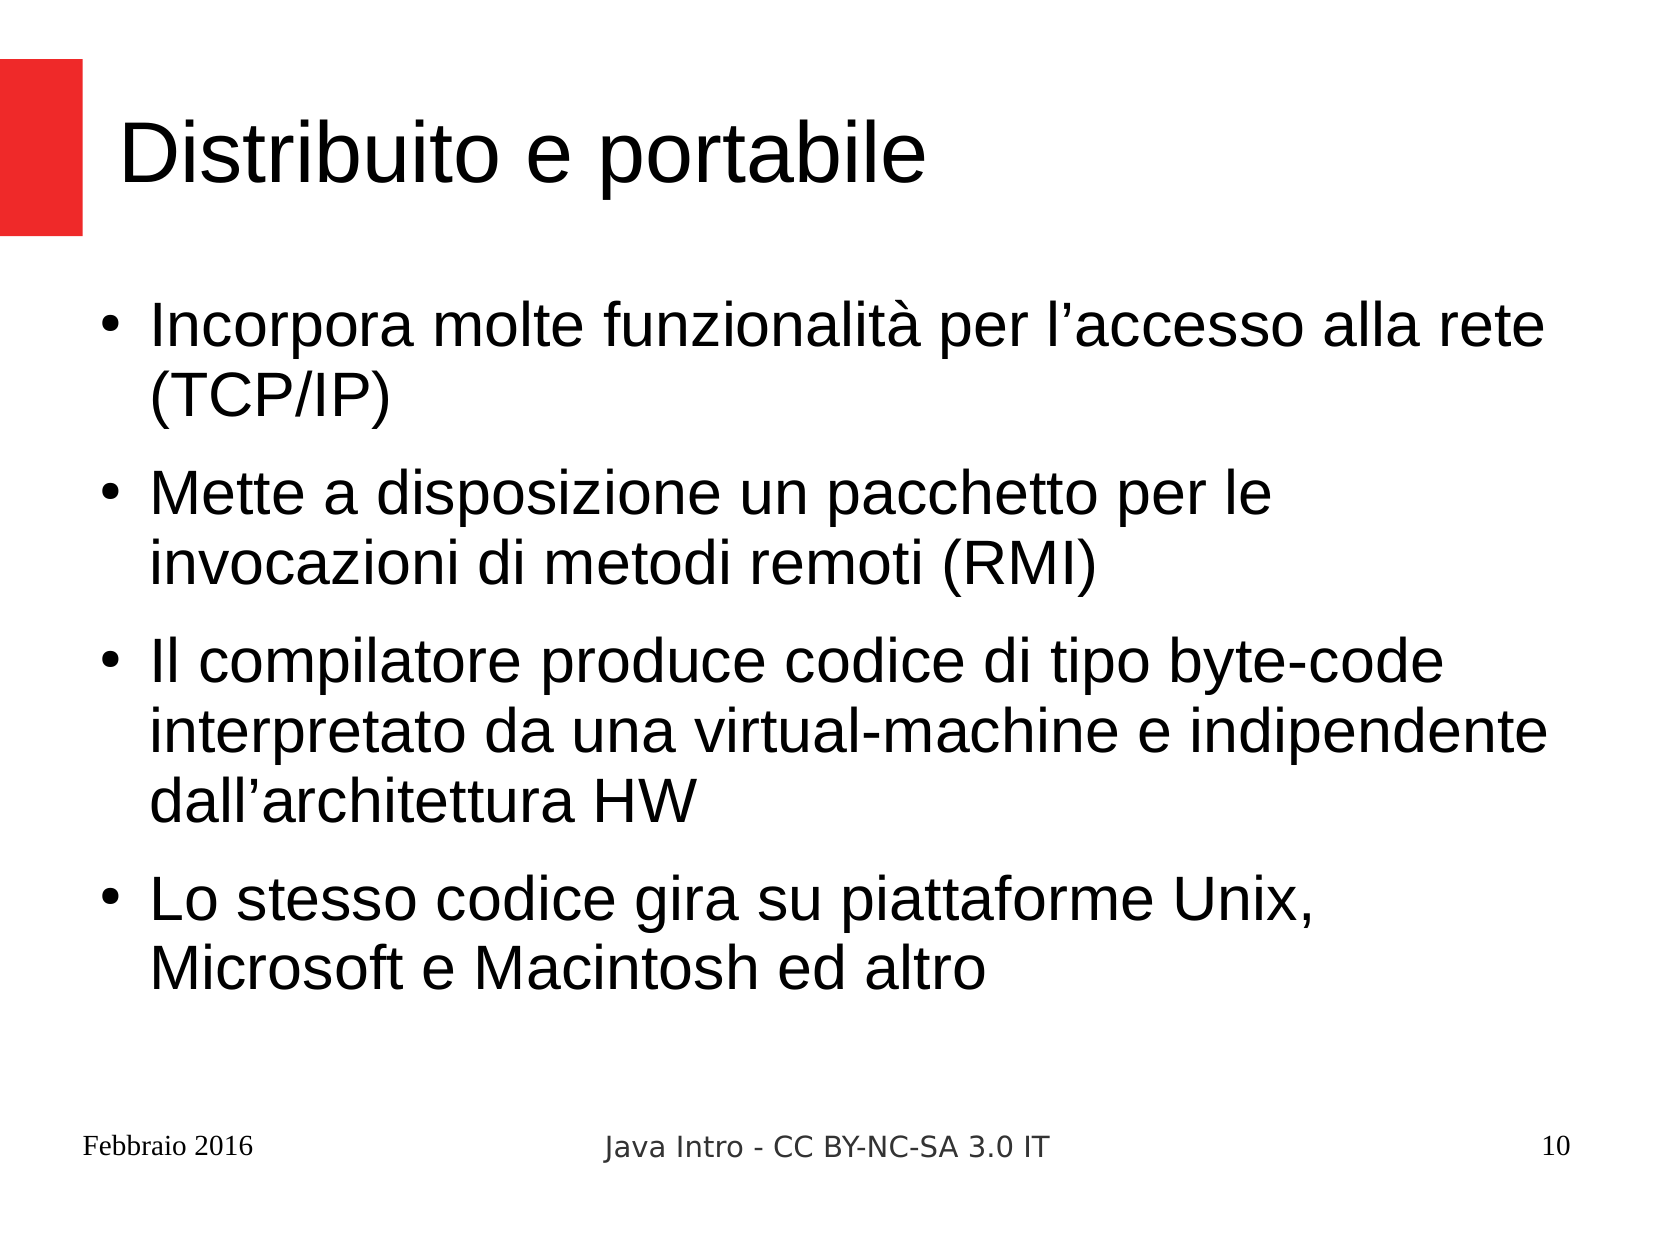

# Distribuito e portabile
Incorpora molte funzionalità per l’accesso alla rete (TCP/IP)
Mette a disposizione un pacchetto per le invocazioni di metodi remoti (RMI)
Il compilatore produce codice di tipo byte-code interpretato da una virtual-machine e indipendente dall’architettura HW
Lo stesso codice gira su piattaforme Unix, Microsoft e Macintosh ed altro
Your Date Here
Your Footer Here
10